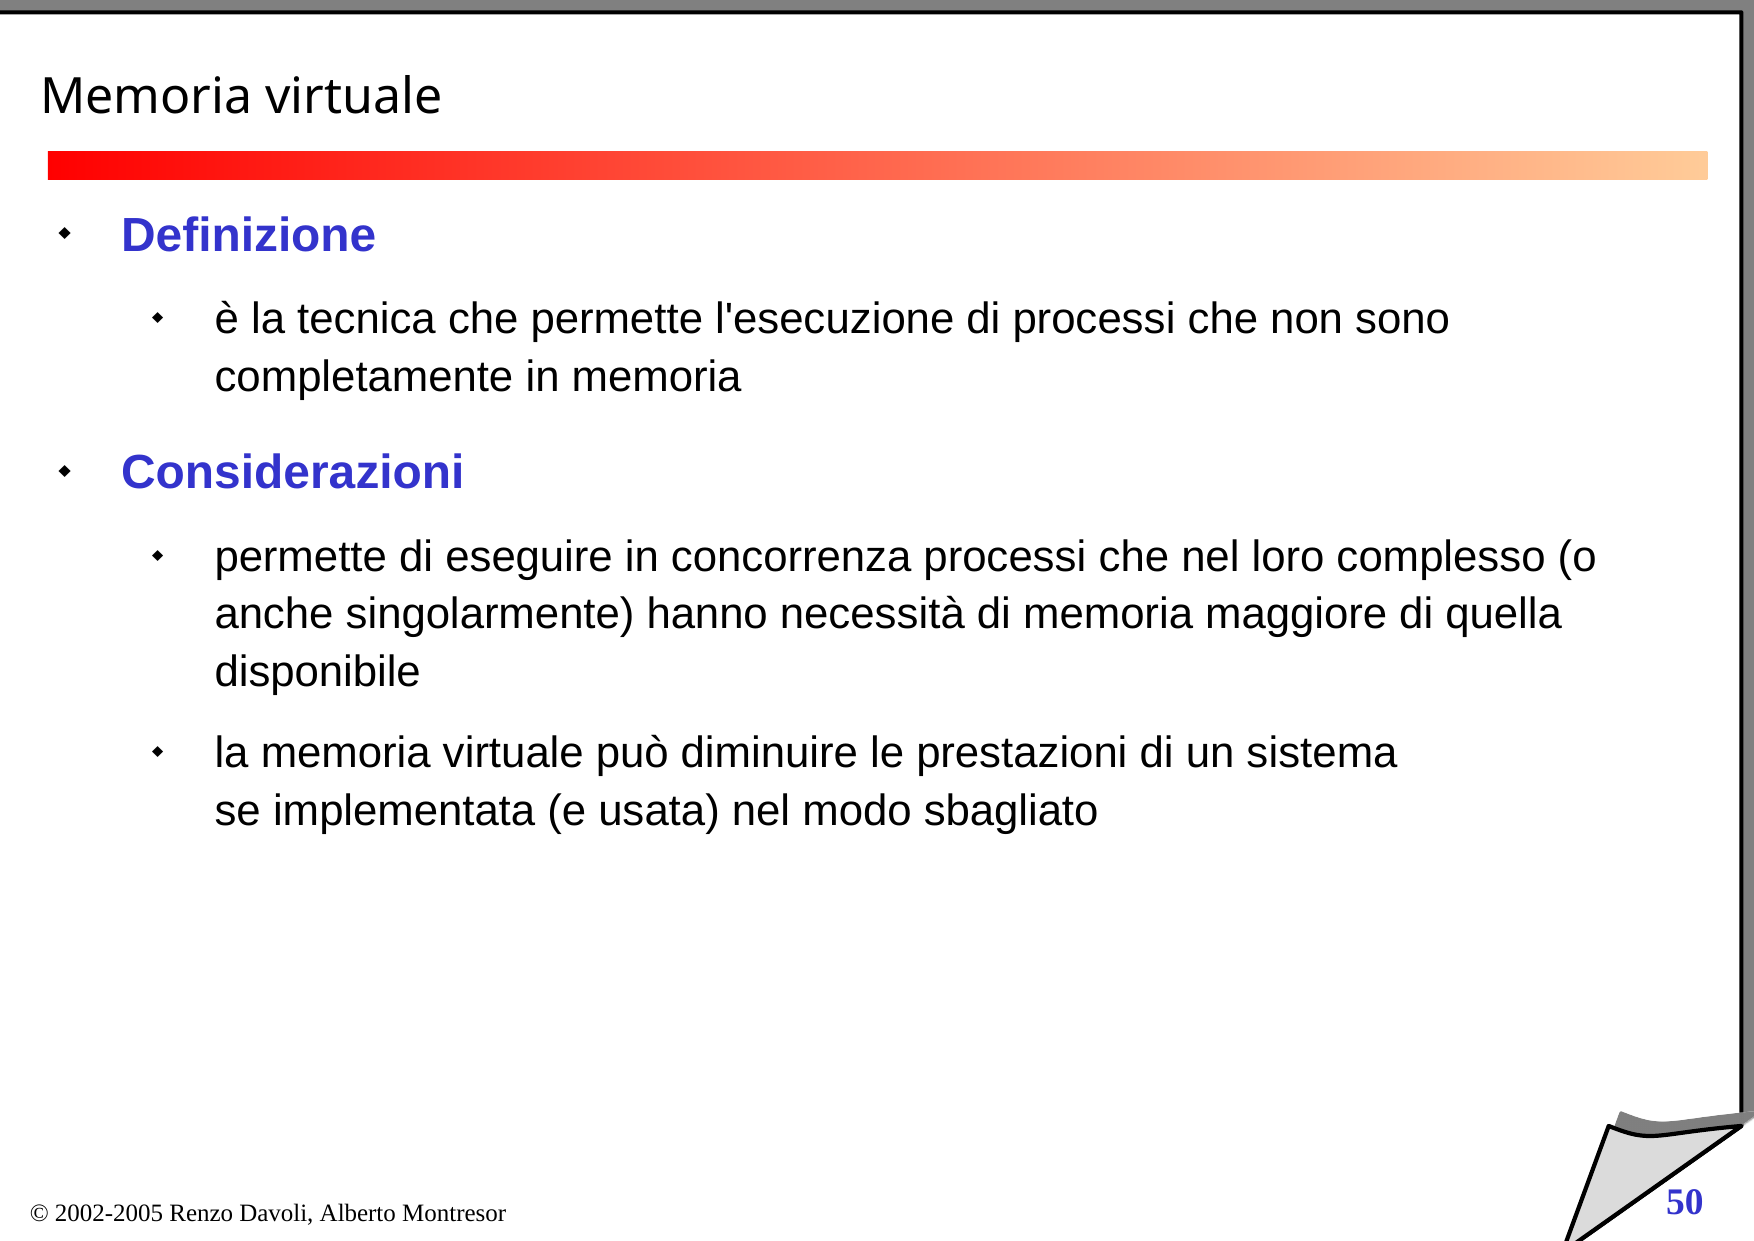

# Memoria virtuale
Definizione
è la tecnica che permette l'esecuzione di processi che non sono completamente in memoria
Considerazioni
permette di eseguire in concorrenza processi che nel loro complesso (o anche singolarmente) hanno necessità di memoria maggiore di quella disponibile
la memoria virtuale può diminuire le prestazioni di un sistema
se implementata (e usata) nel modo sbagliato